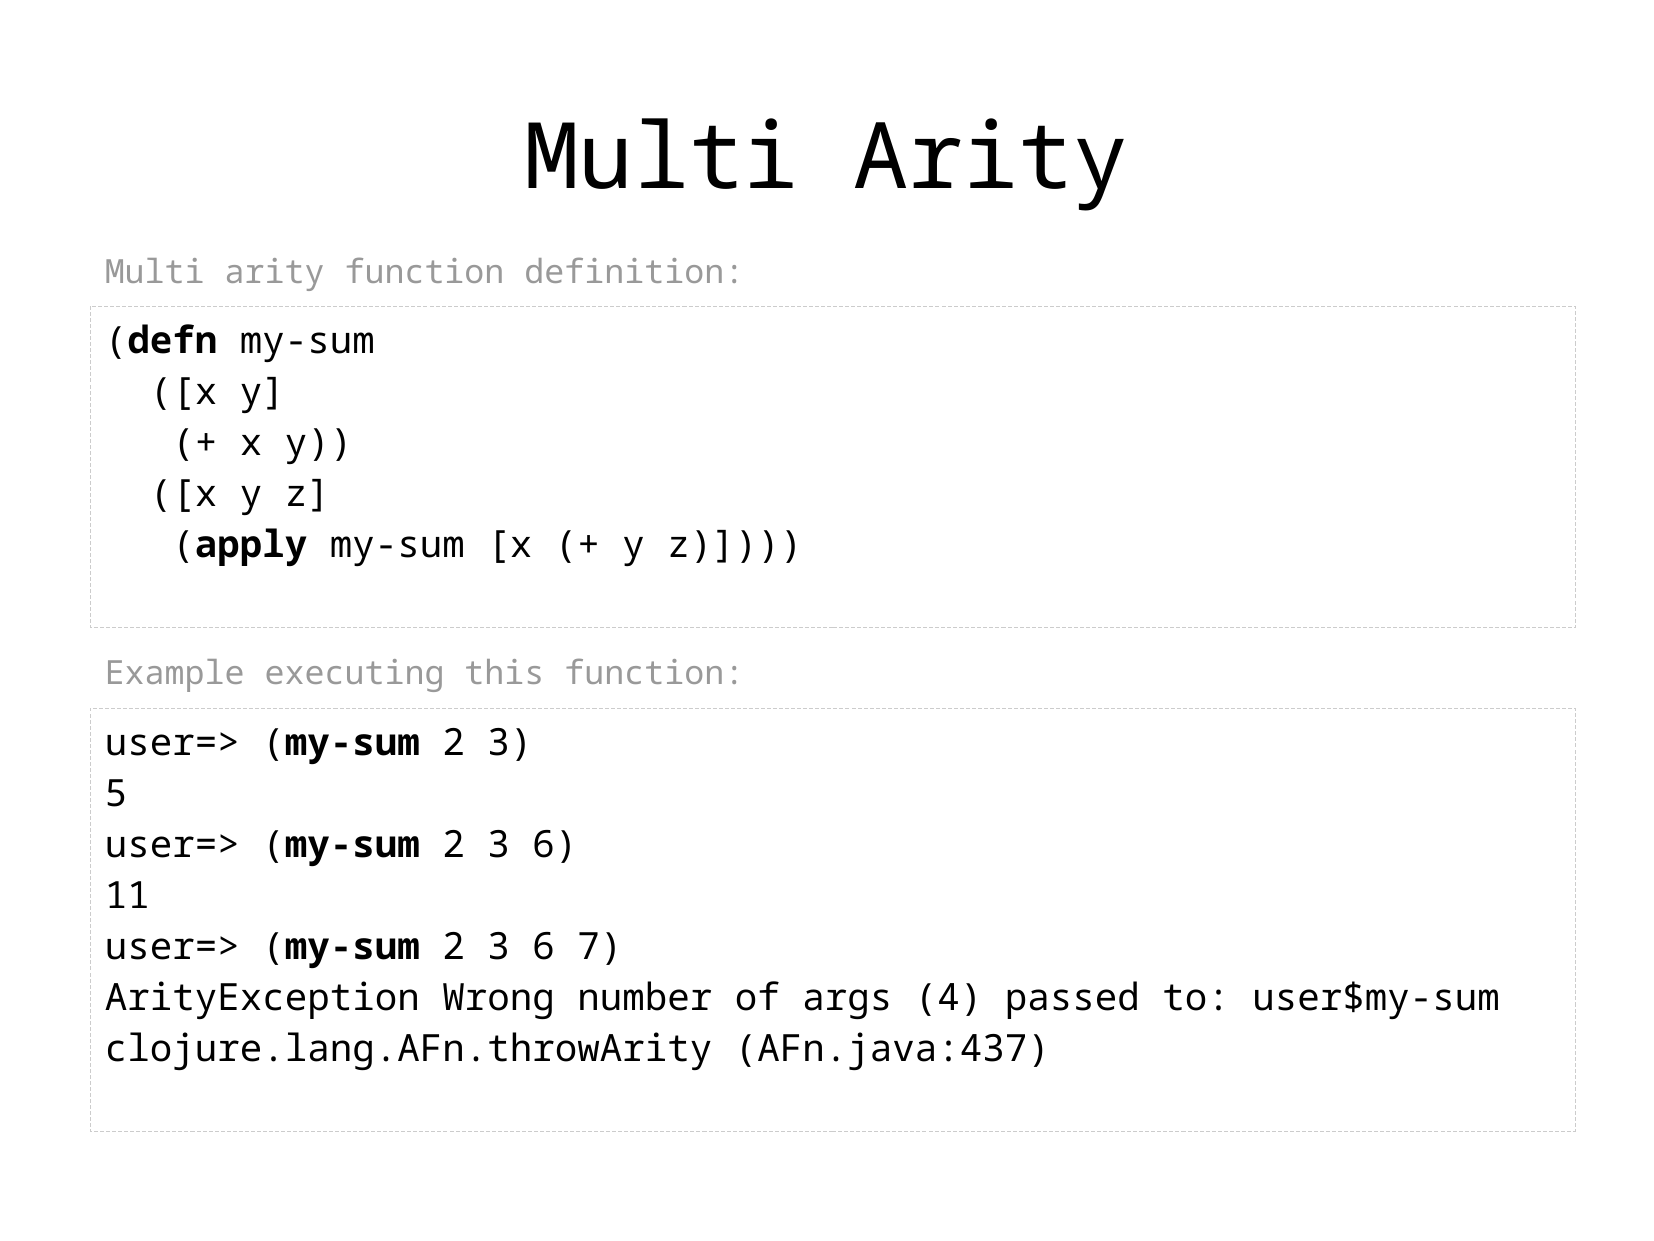

# Multi Arity
Multi arity function definition:
(defn my-sum
 ([x y]
 (+ x y))
 ([x y z]
 (apply my-sum [x (+ y z)])))
Example executing this function:
user=> (my-sum 2 3)
5
user=> (my-sum 2 3 6)
11
user=> (my-sum 2 3 6 7)
ArityException Wrong number of args (4) passed to: user$my-sum clojure.lang.AFn.throwArity (AFn.java:437)